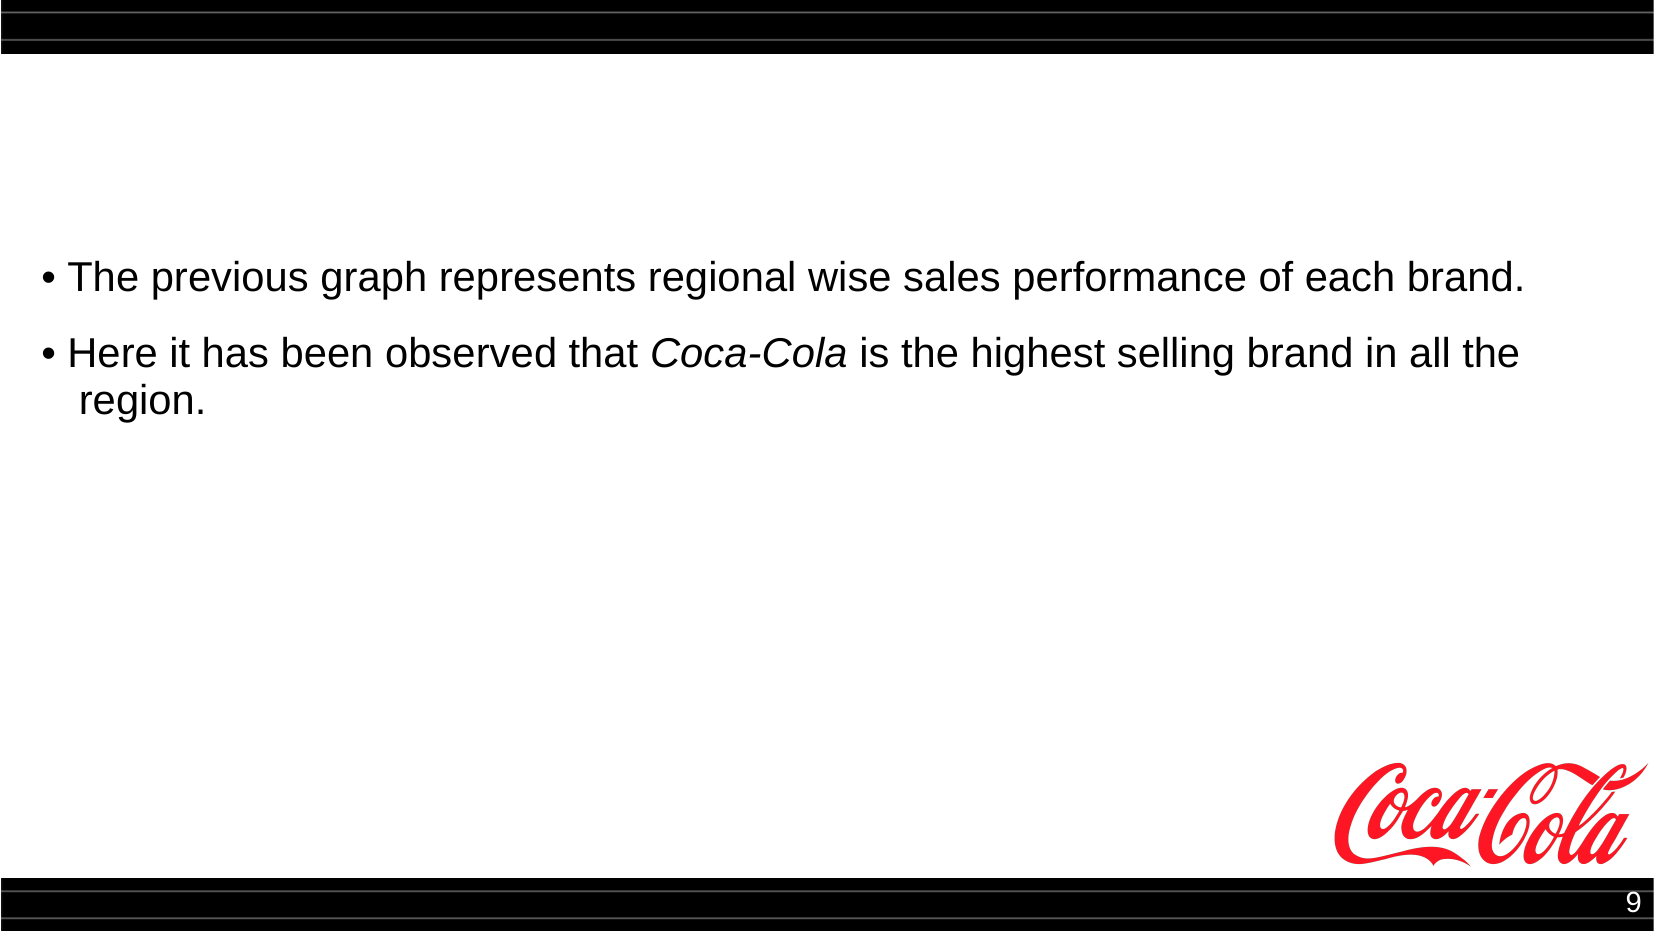

# • The previous graph represents regional wise sales performance of each brand.
• Here it has been observed that Coca-Cola is the highest selling brand in all the region.